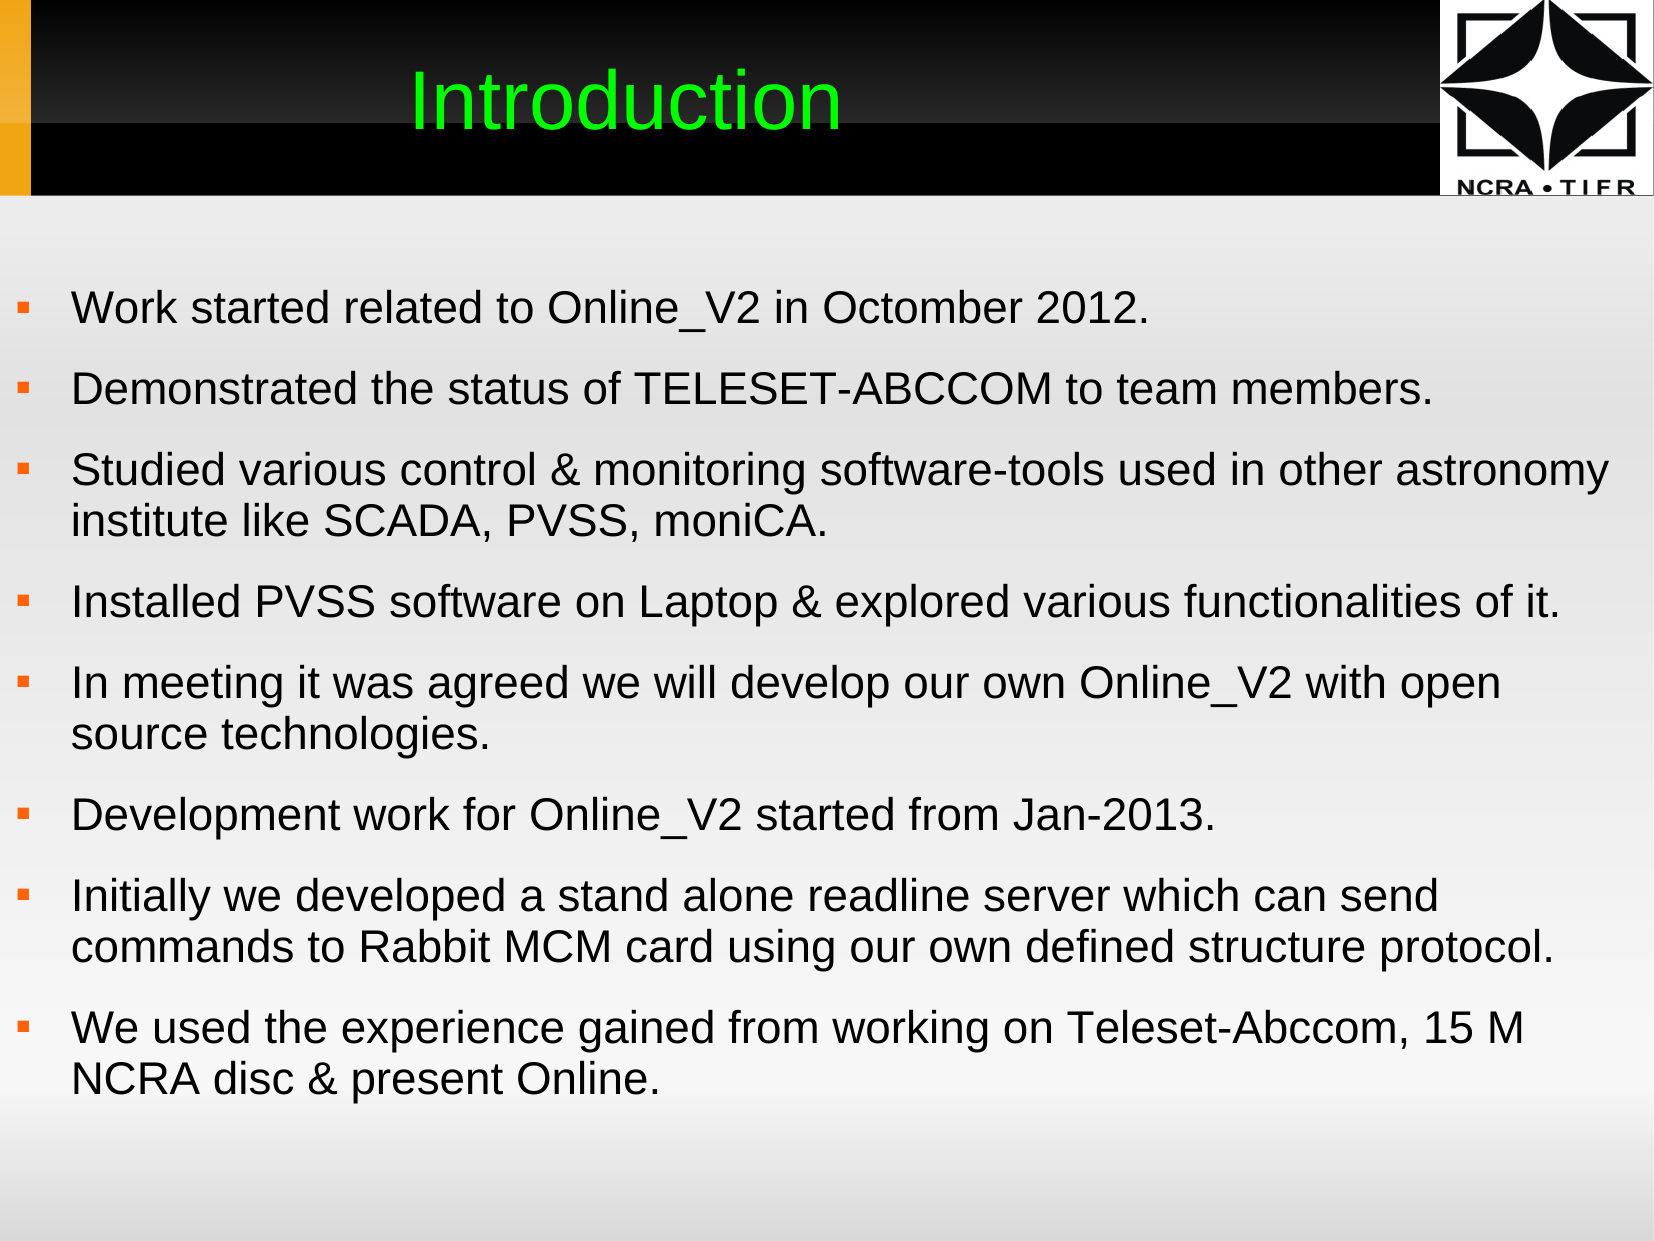

Introduction
# Work started related to Online_V2 in Octomber 2012.
Demonstrated the status of TELESET-ABCCOM to team members.
Studied various control & monitoring software-tools used in other astronomy institute like SCADA, PVSS, moniCA.
Installed PVSS software on Laptop & explored various functionalities of it.
In meeting it was agreed we will develop our own Online_V2 with open source technologies.
Development work for Online_V2 started from Jan-2013.
Initially we developed a stand alone readline server which can send commands to Rabbit MCM card using our own defined structure protocol.
We used the experience gained from working on Teleset-Abccom, 15 M NCRA disc & present Online.